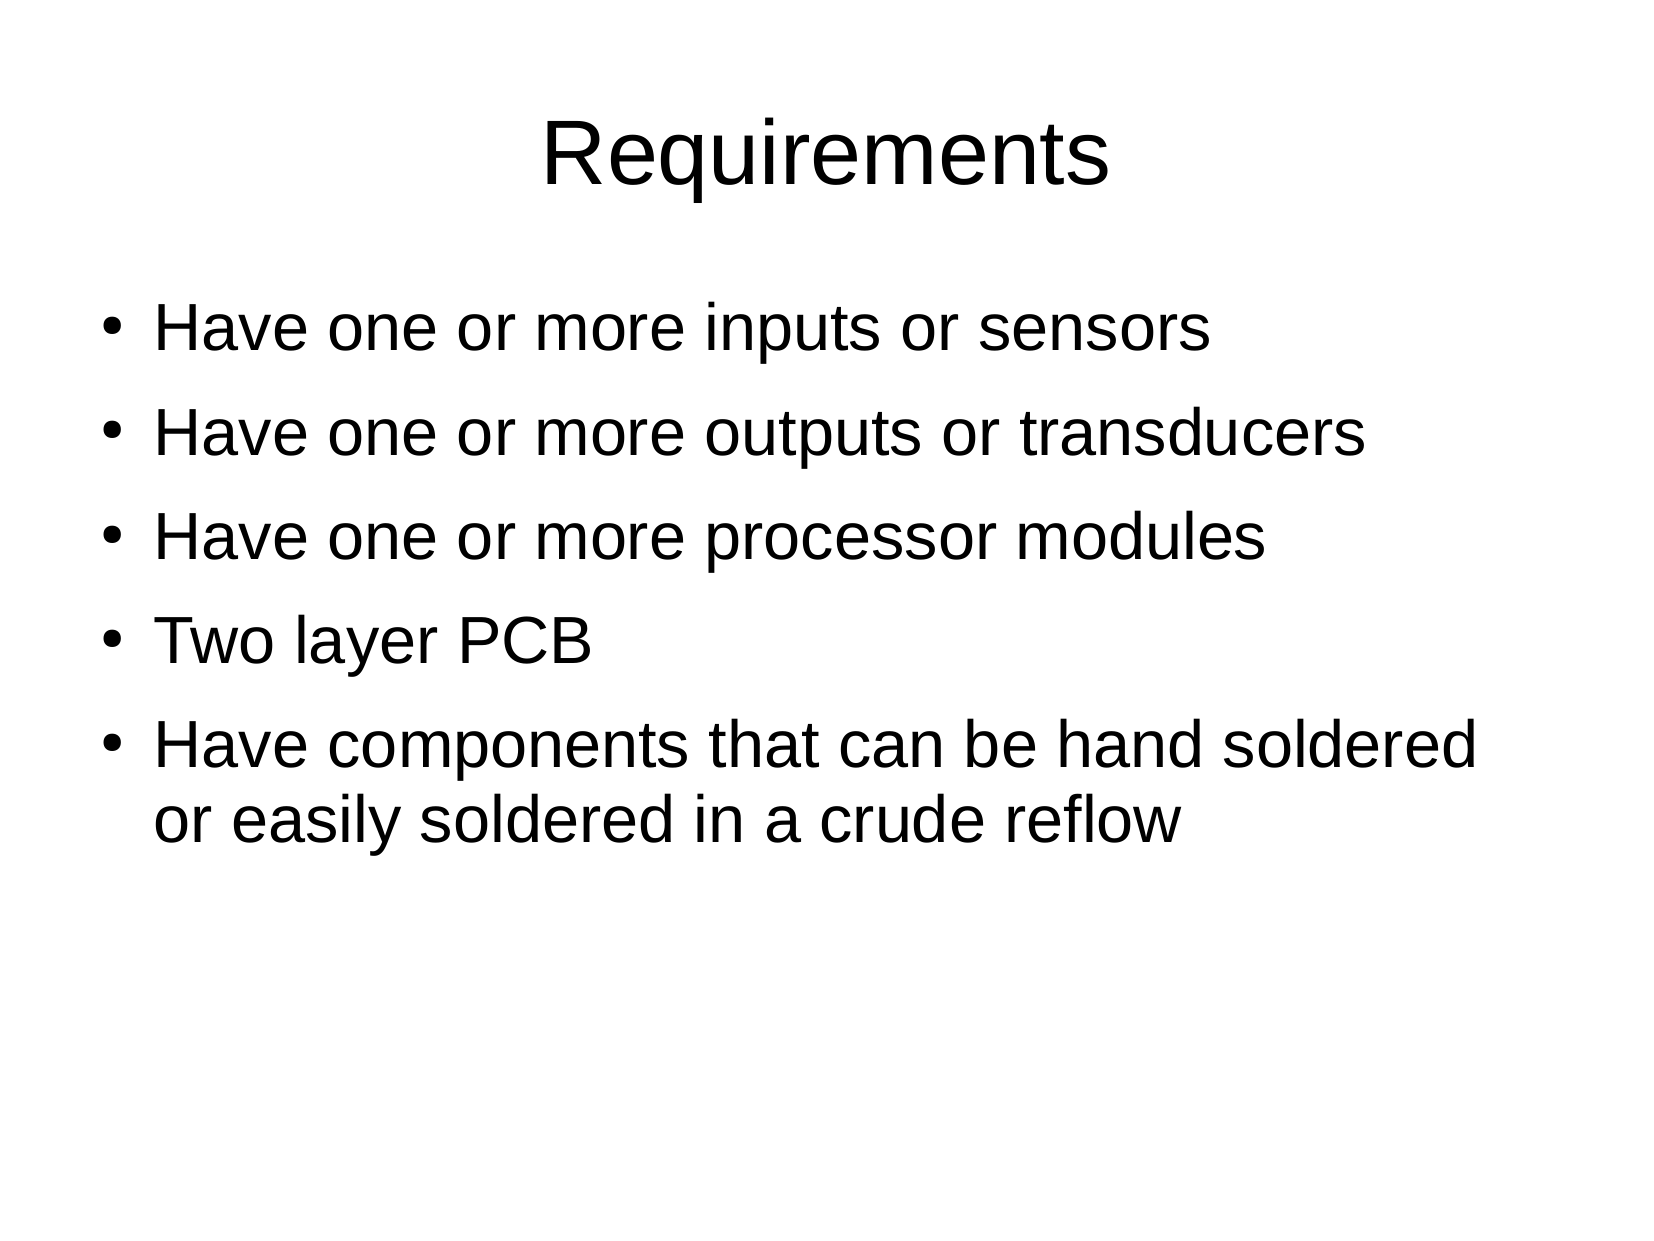

# Requirements
Have one or more inputs or sensors
Have one or more outputs or transducers
Have one or more processor modules
Two layer PCB
Have components that can be hand soldered or easily soldered in a crude reflow